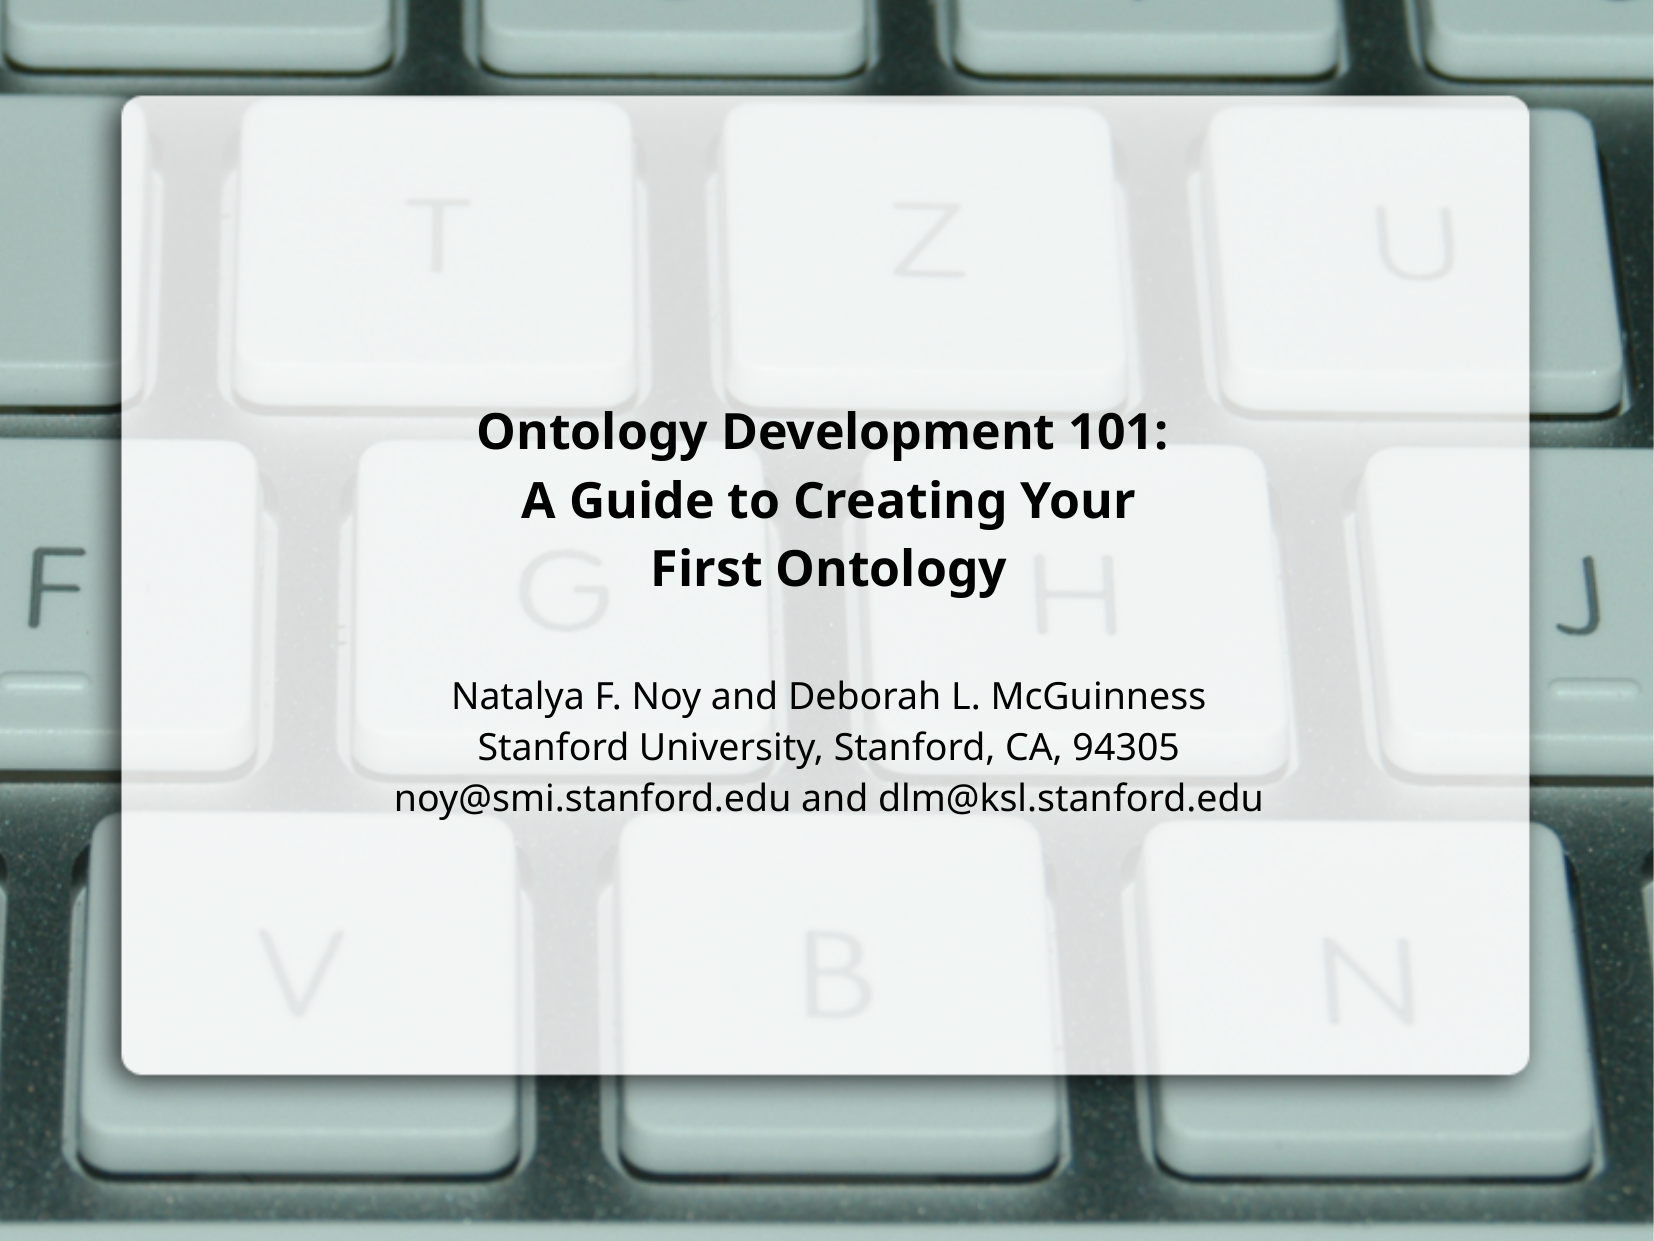

#
Ontology Development 101:
A Guide to Creating Your
First Ontology
Natalya F. Noy and Deborah L. McGuinness
Stanford University, Stanford, CA, 94305
noy@smi.stanford.edu and dlm@ksl.stanford.edu